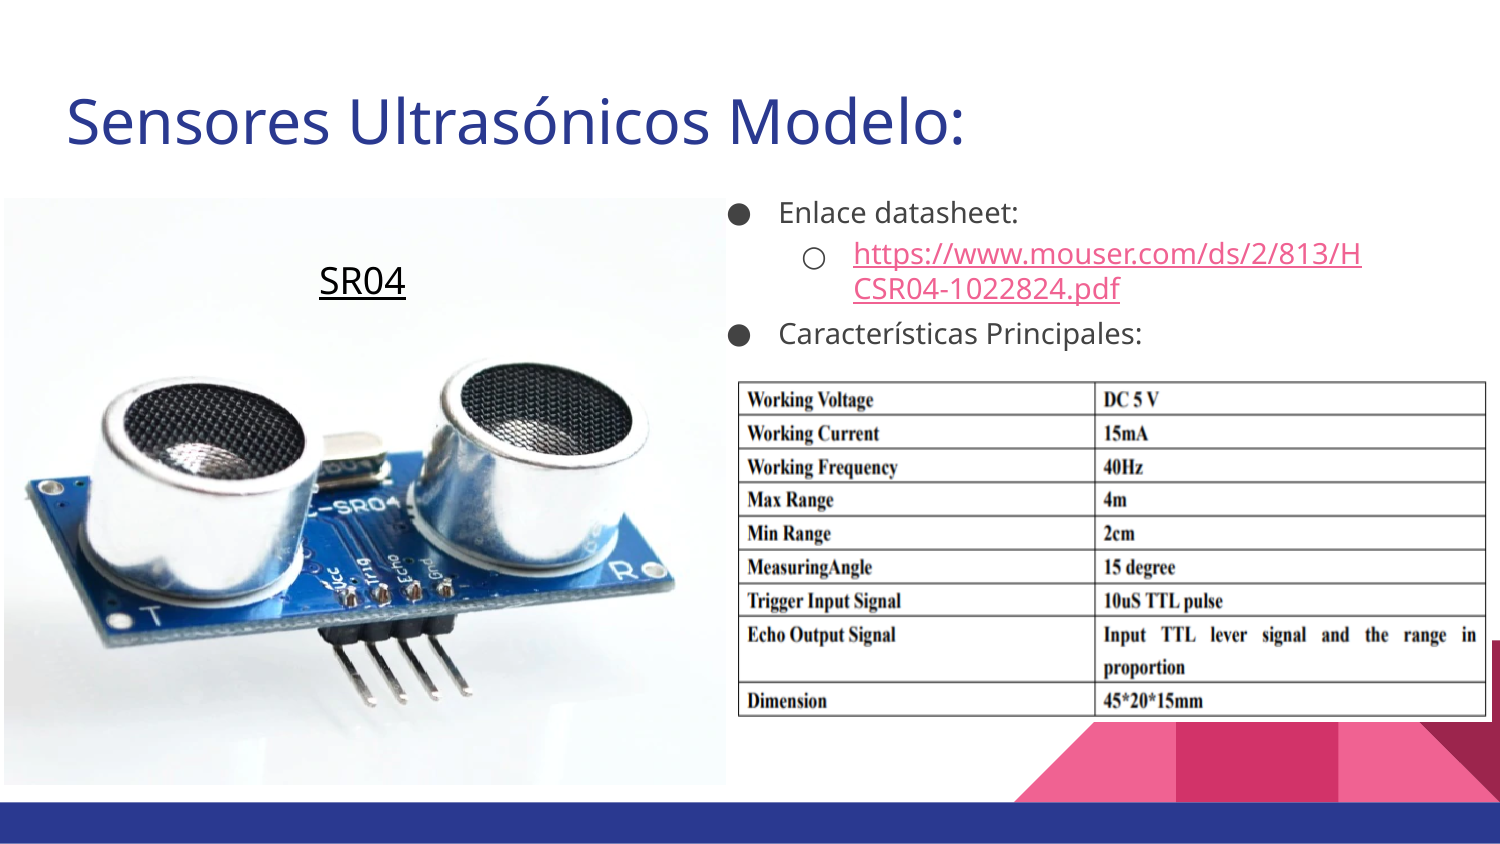

# Sensores Ultrasónicos Modelo:
Enlace datasheet:
https://www.mouser.com/ds/2/813/HCSR04-1022824.pdf
Características Principales:
SR04